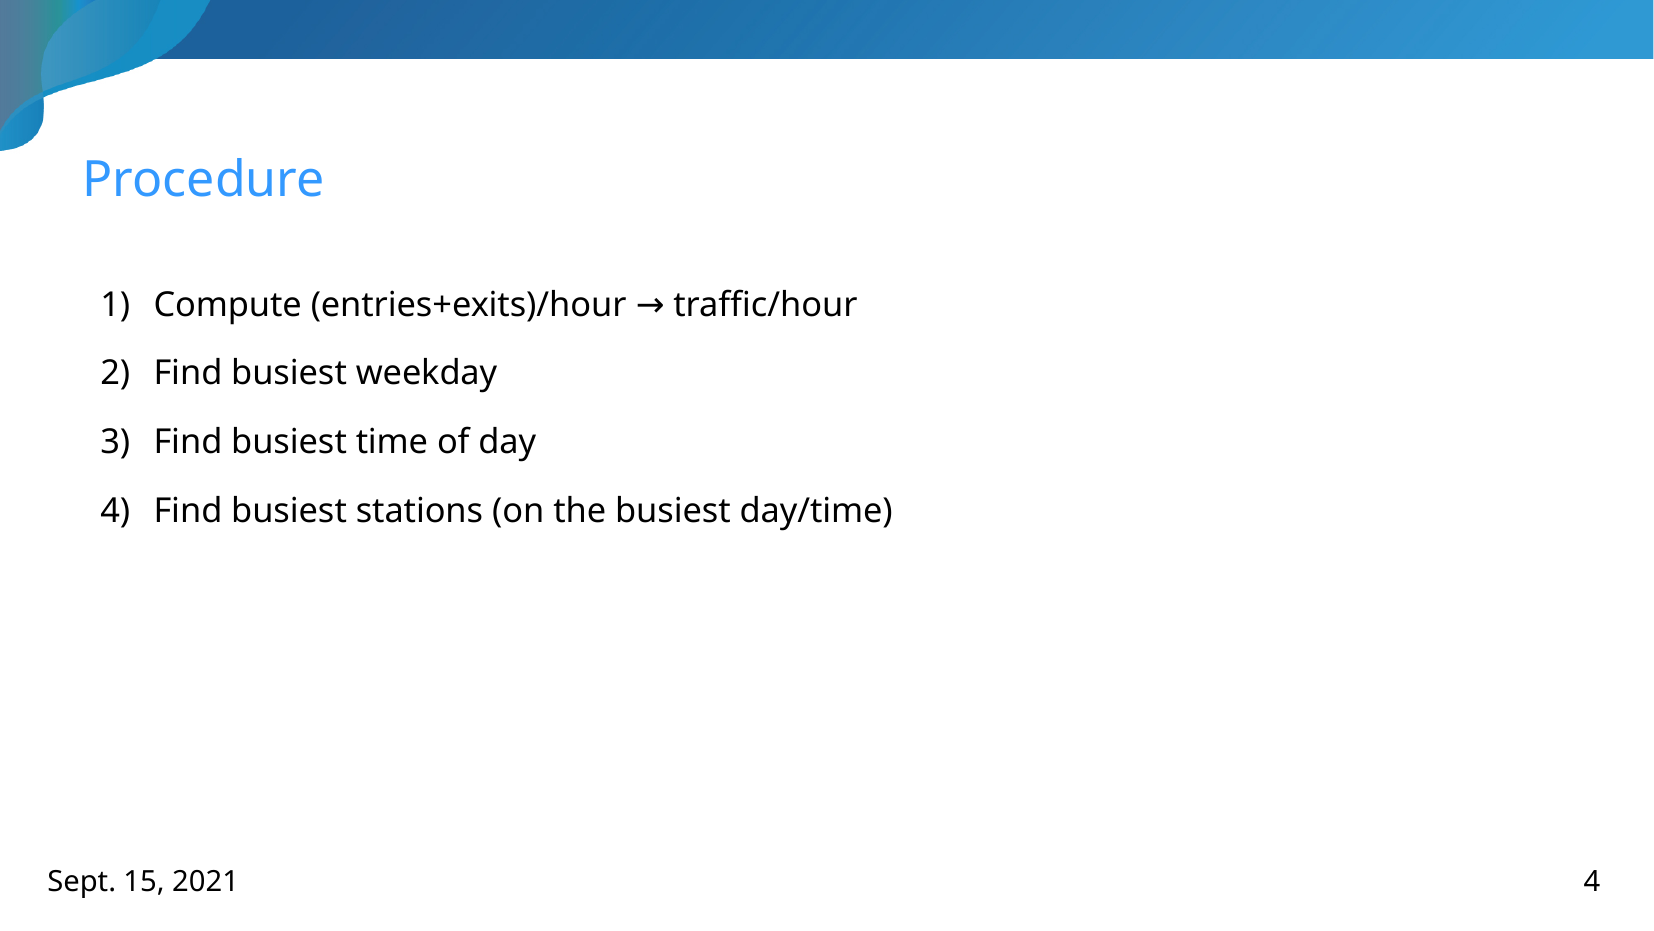

# Procedure
Compute (entries+exits)/hour → traffic/hour
Find busiest weekday
Find busiest time of day
Find busiest stations (on the busiest day/time)
Sept. 15, 2021
4